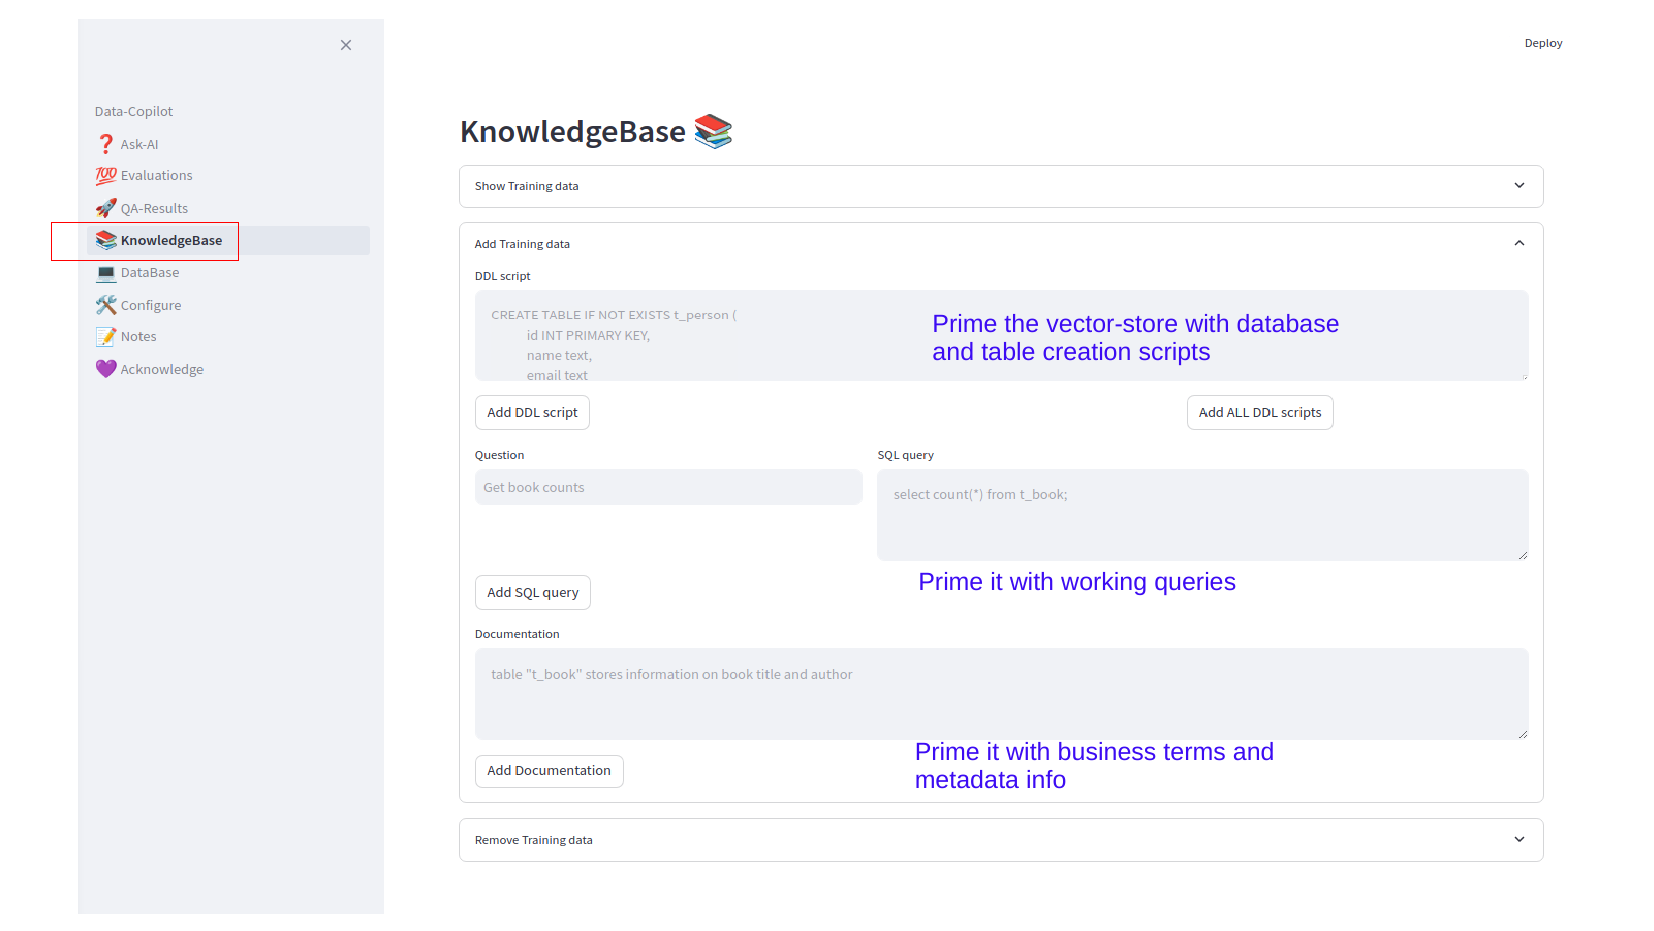

Prime the vector-store with database and table creation scripts
Prime it with working queries
Prime it with business terms and metadata info